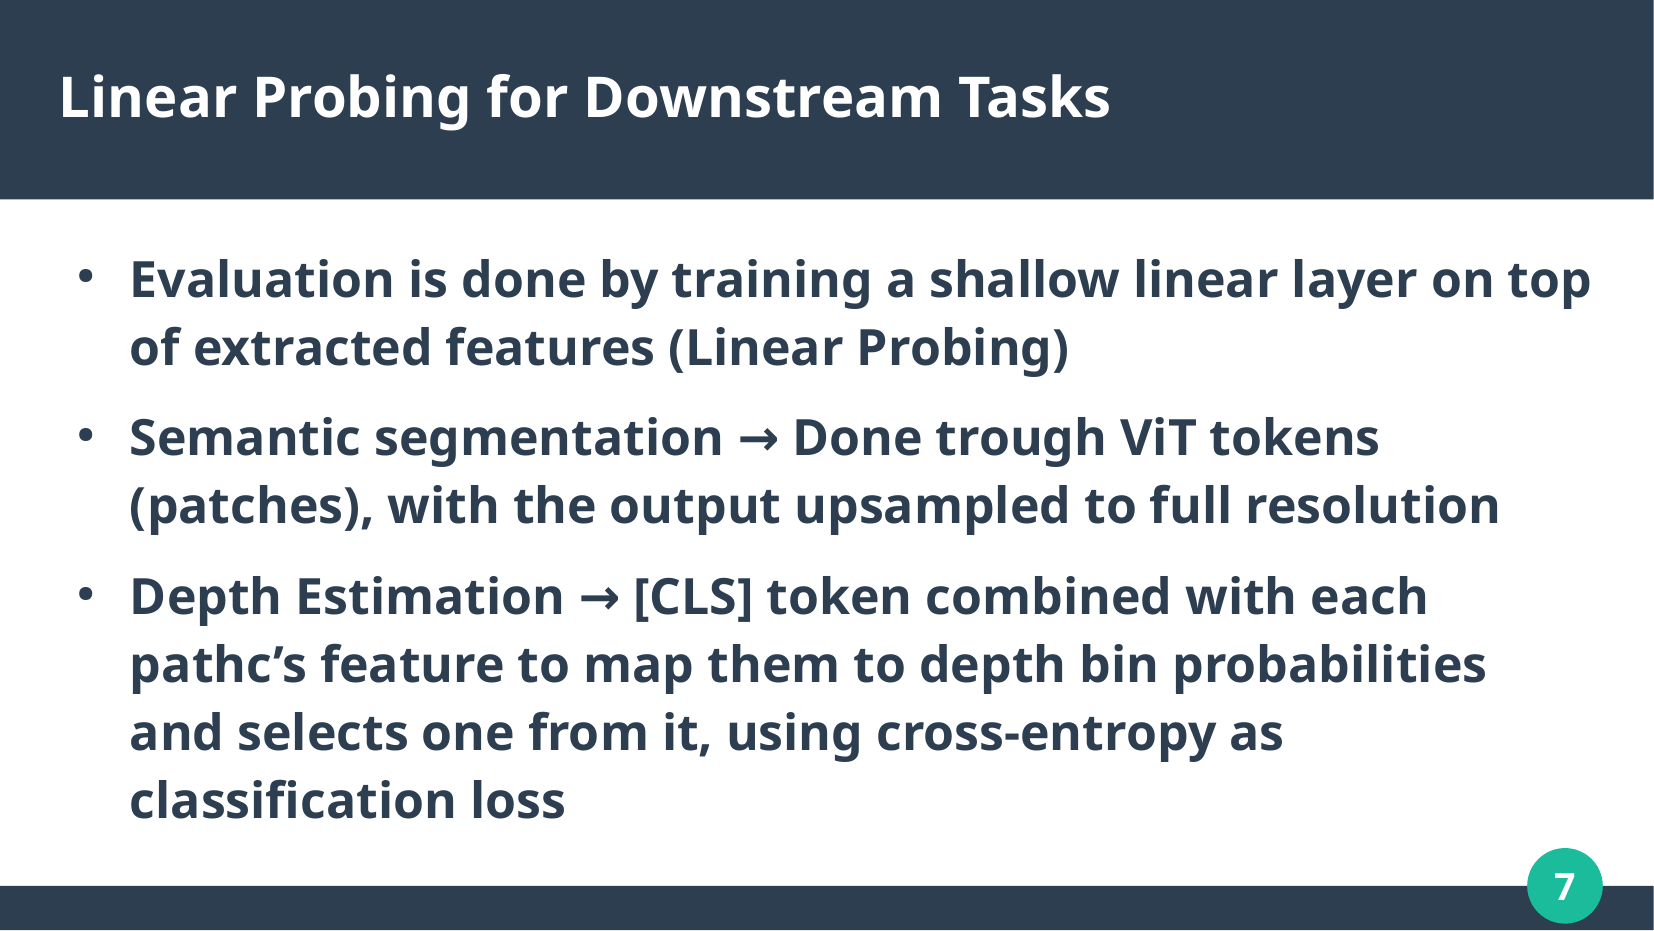

# Linear Probing for Downstream Tasks
Evaluation is done by training a shallow linear layer on top of extracted features (Linear Probing)
Semantic segmentation → Done trough ViT tokens (patches), with the output upsampled to full resolution
Depth Estimation → [CLS] token combined with each pathc’s feature to map them to depth bin probabilities and selects one from it, using cross-entropy as classification loss